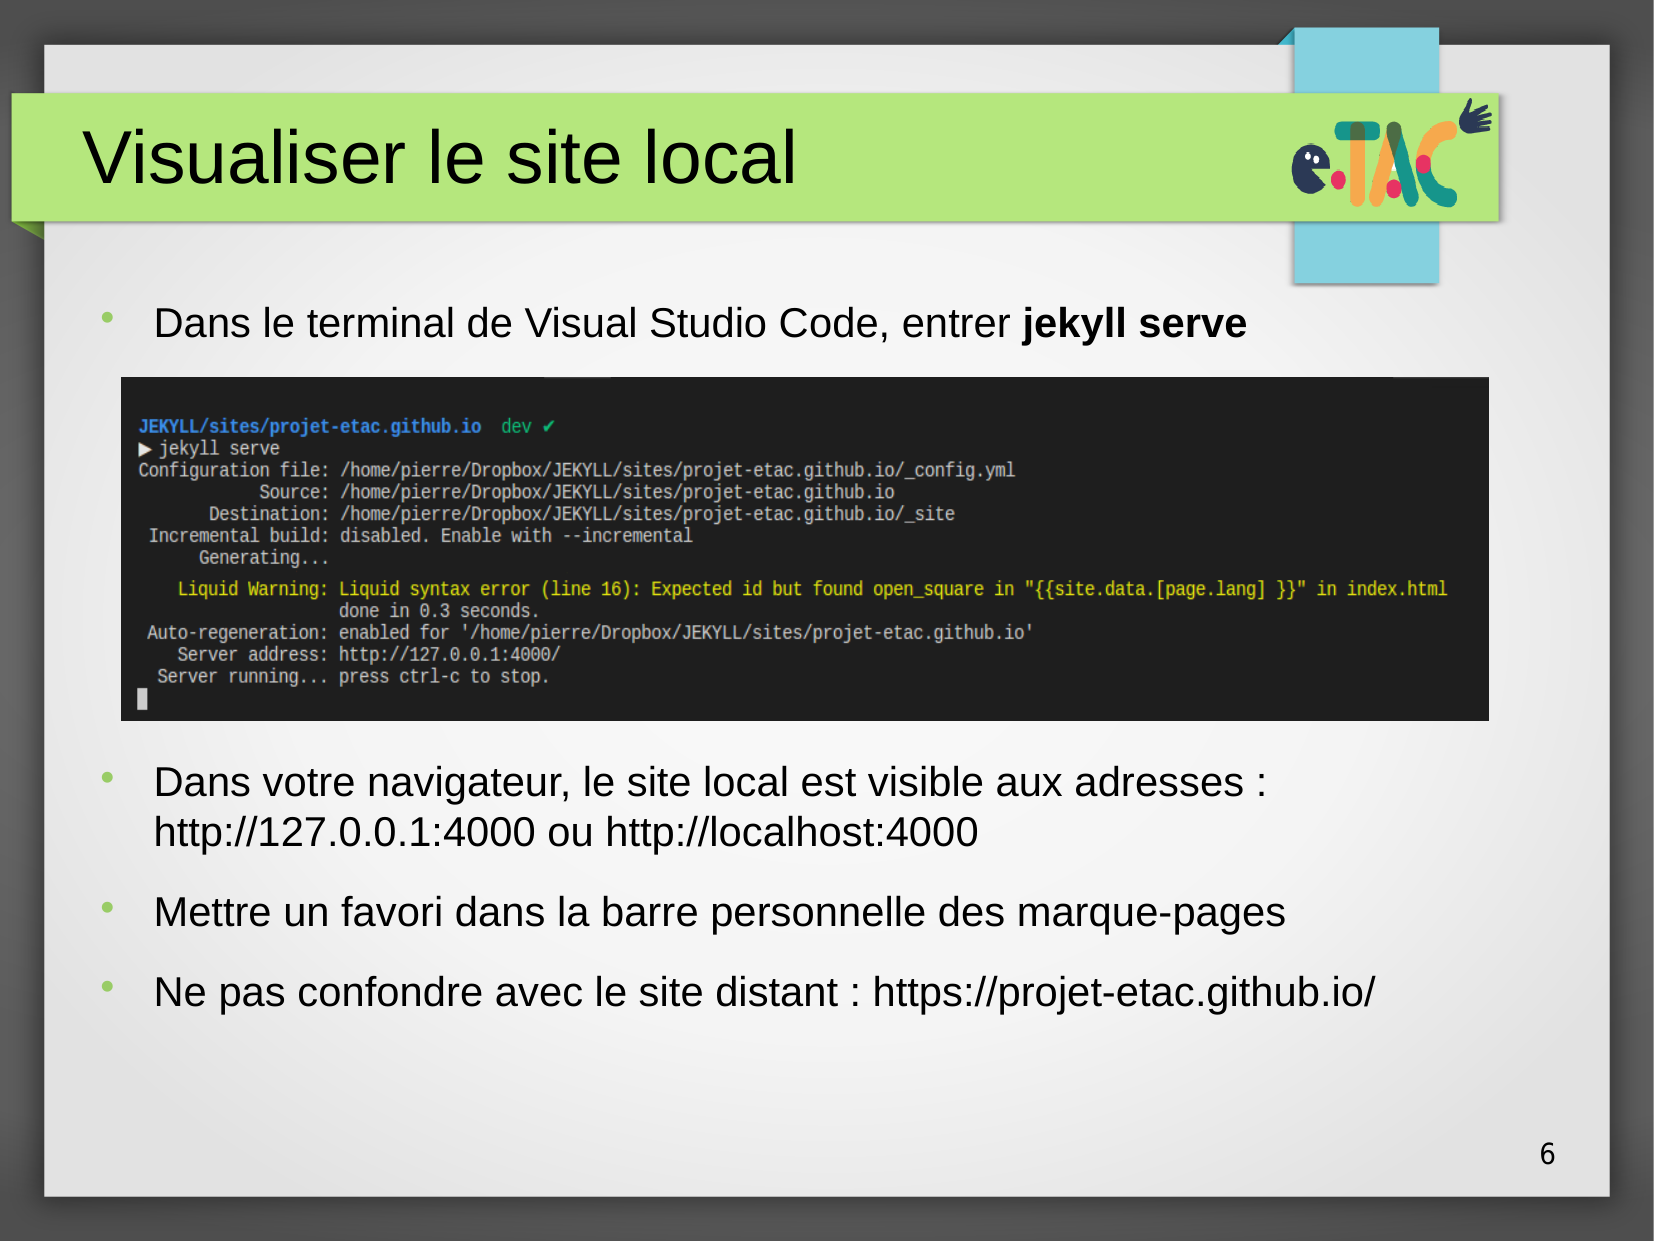

Visualiser le site local
Dans le terminal de Visual Studio Code, entrer jekyll serve
Dans votre navigateur, le site local est visible aux adresses :
http://127.0.0.1:4000 ou http://localhost:4000
Mettre un favori dans la barre personnelle des marque-pages
Ne pas confondre avec le site distant : https://projet-etac.github.io/